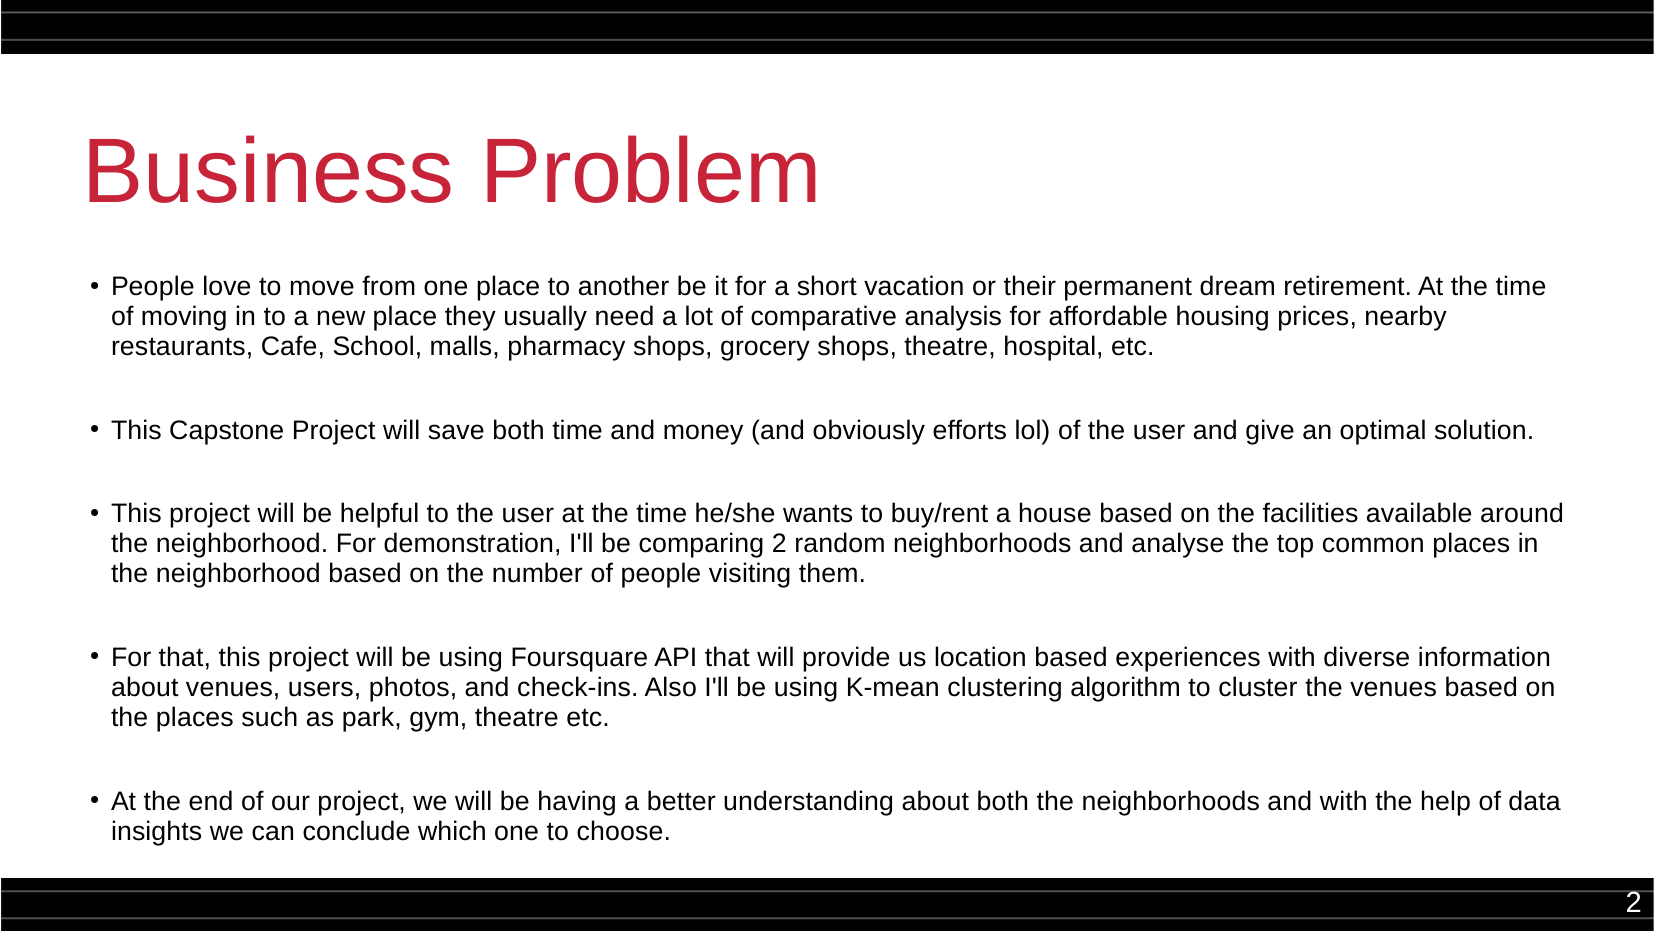

# Business Problem
People love to move from one place to another be it for a short vacation or their permanent dream retirement. At the time of moving in to a new place they usually need a lot of comparative analysis for affordable housing prices, nearby restaurants, Cafe, School, malls, pharmacy shops, grocery shops, theatre, hospital, etc.
This Capstone Project will save both time and money (and obviously efforts lol) of the user and give an optimal solution.
This project will be helpful to the user at the time he/she wants to buy/rent a house based on the facilities available around the neighborhood. For demonstration, I'll be comparing 2 random neighborhoods and analyse the top common places in the neighborhood based on the number of people visiting them.
For that, this project will be using Foursquare API that will provide us location based experiences with diverse information about venues, users, photos, and check-ins. Also I'll be using K-mean clustering algorithm to cluster the venues based on the places such as park, gym, theatre etc.
At the end of our project, we will be having a better understanding about both the neighborhoods and with the help of data insights we can conclude which one to choose.